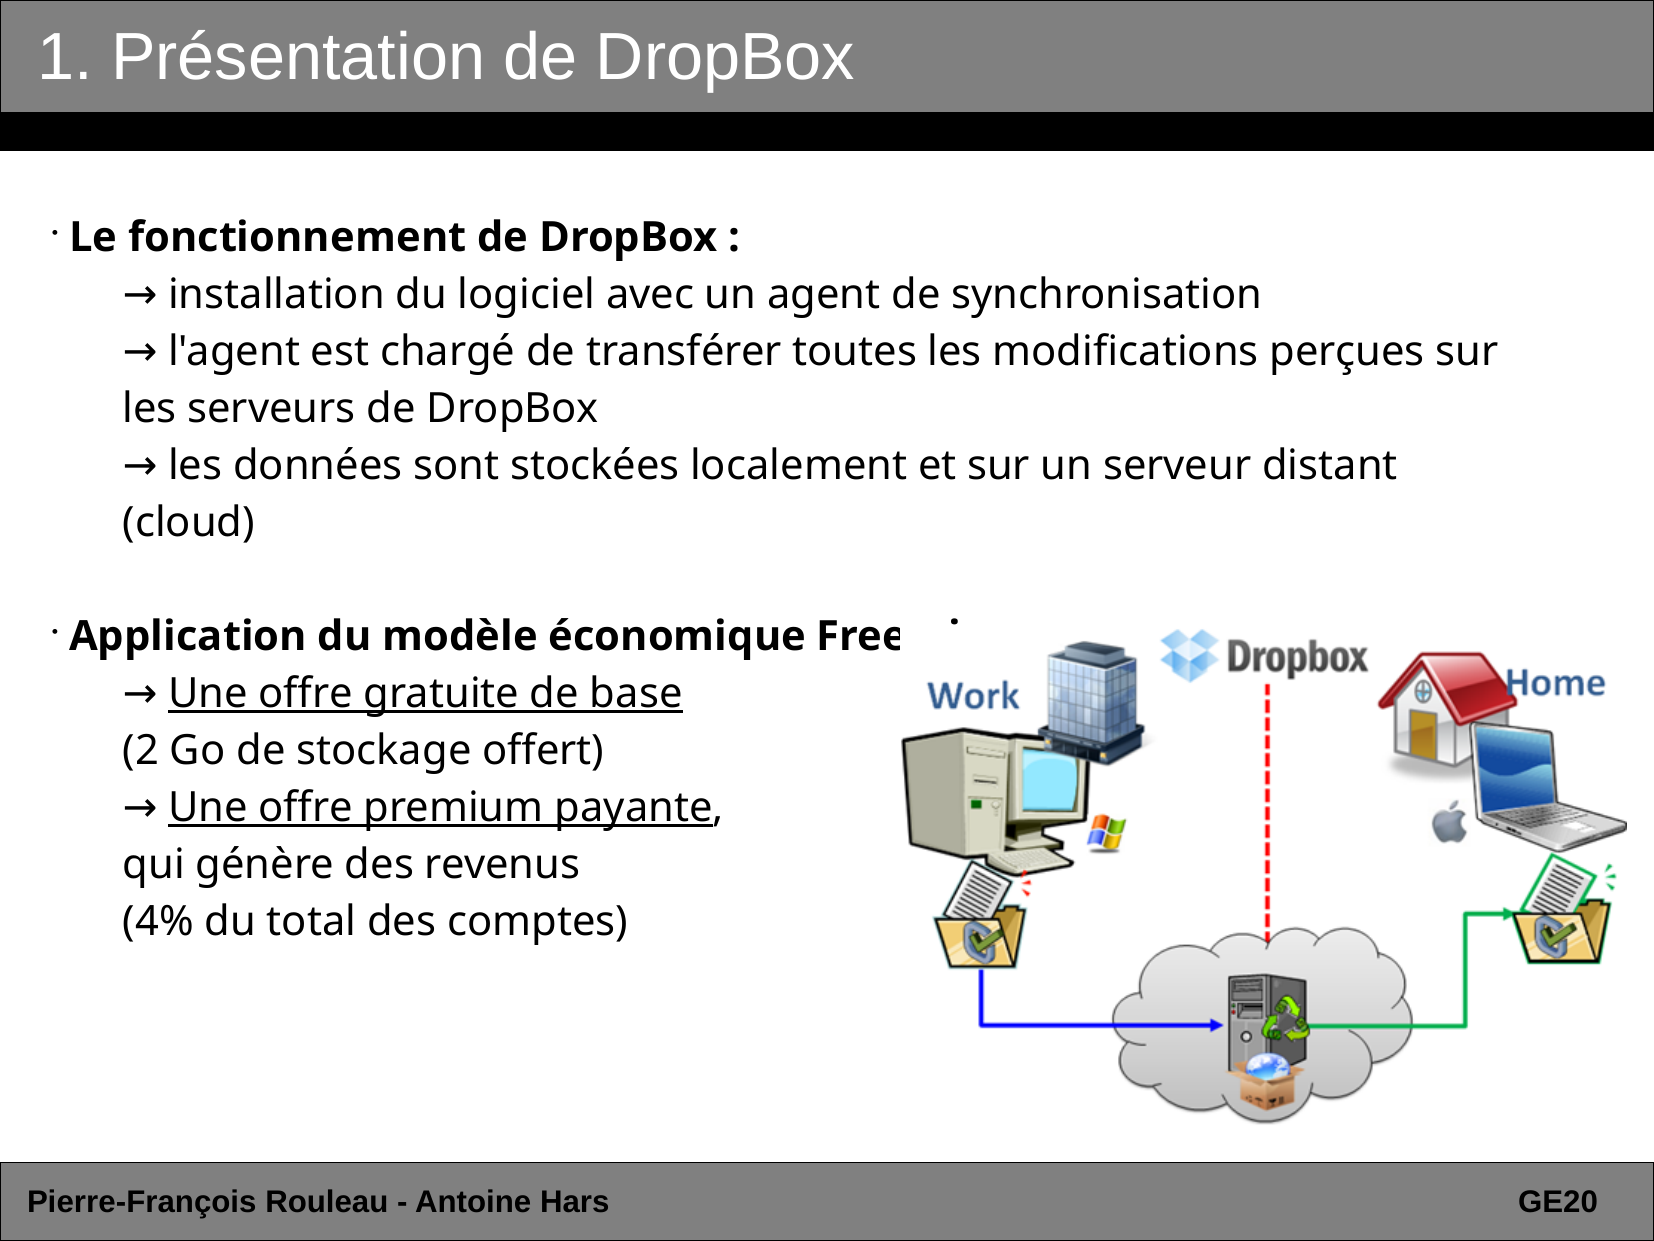

1. Présentation de DropBox
# Le fonctionnement de DropBox :
→ installation du logiciel avec un agent de synchronisation
→ l'agent est chargé de transférer toutes les modifications perçues sur les serveurs de DropBox
→ les données sont stockées localement et sur un serveur distant (cloud)
 Application du modèle économique Freemium :
→ Une offre gratuite de base
(2 Go de stockage offert)
→ Une offre premium payante,
qui génère des revenus
(4% du total des comptes)
Pierre-François Rouleau - Antoine Hars
GE20